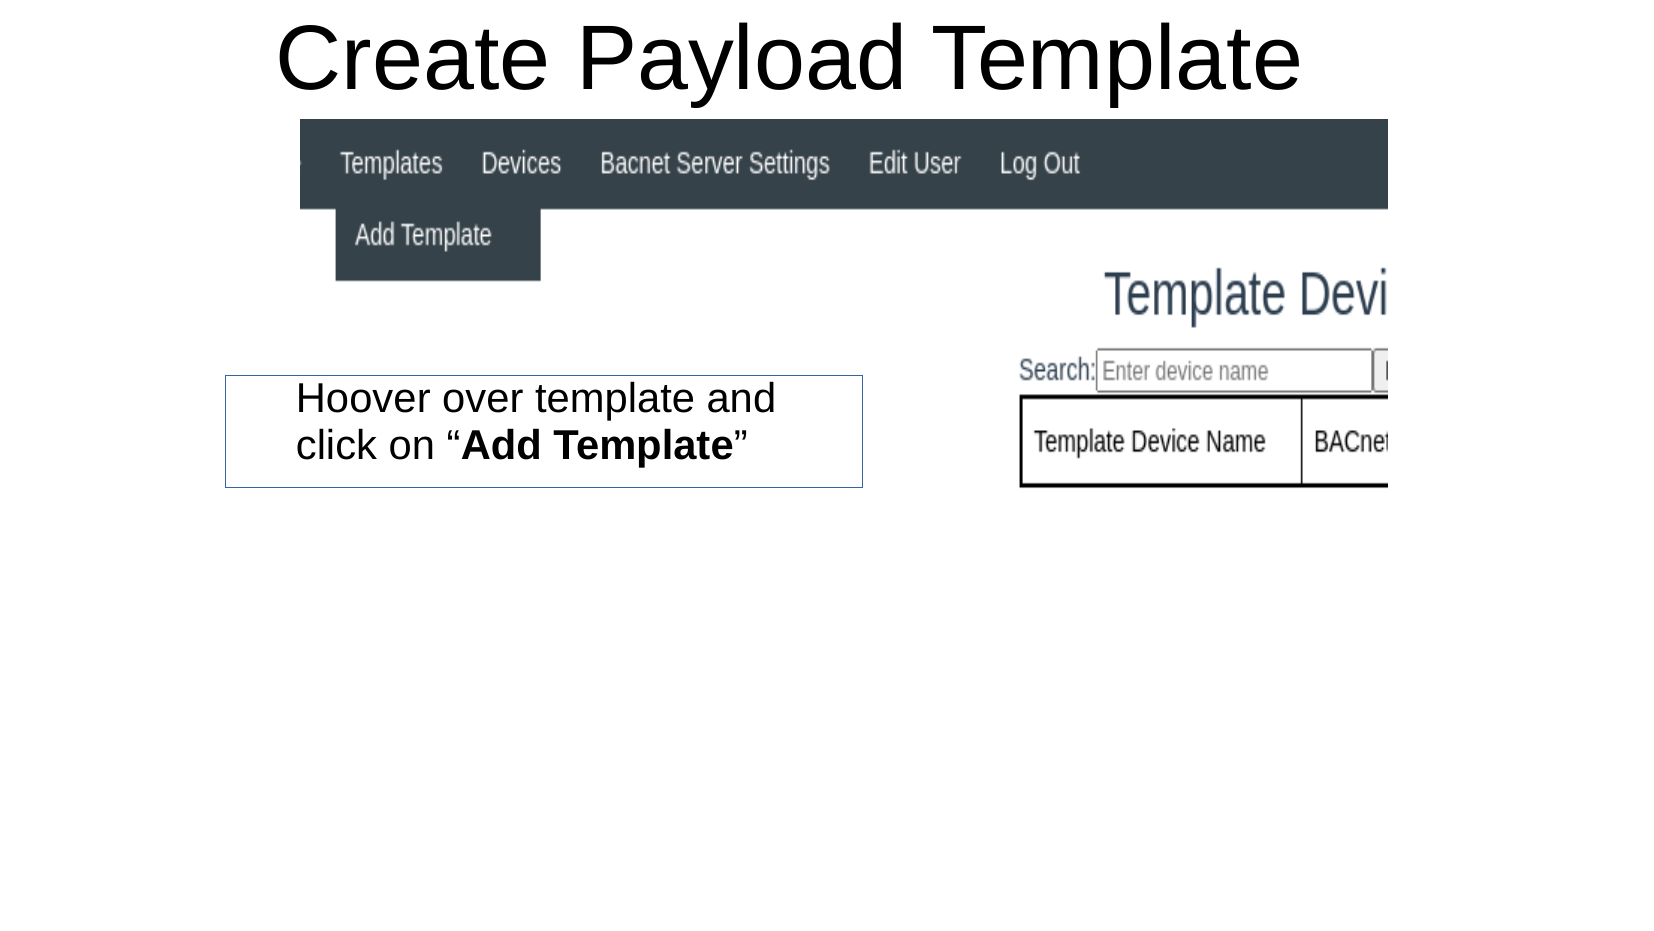

# Create Payload Template
Hoover over template and click on “Add Template”